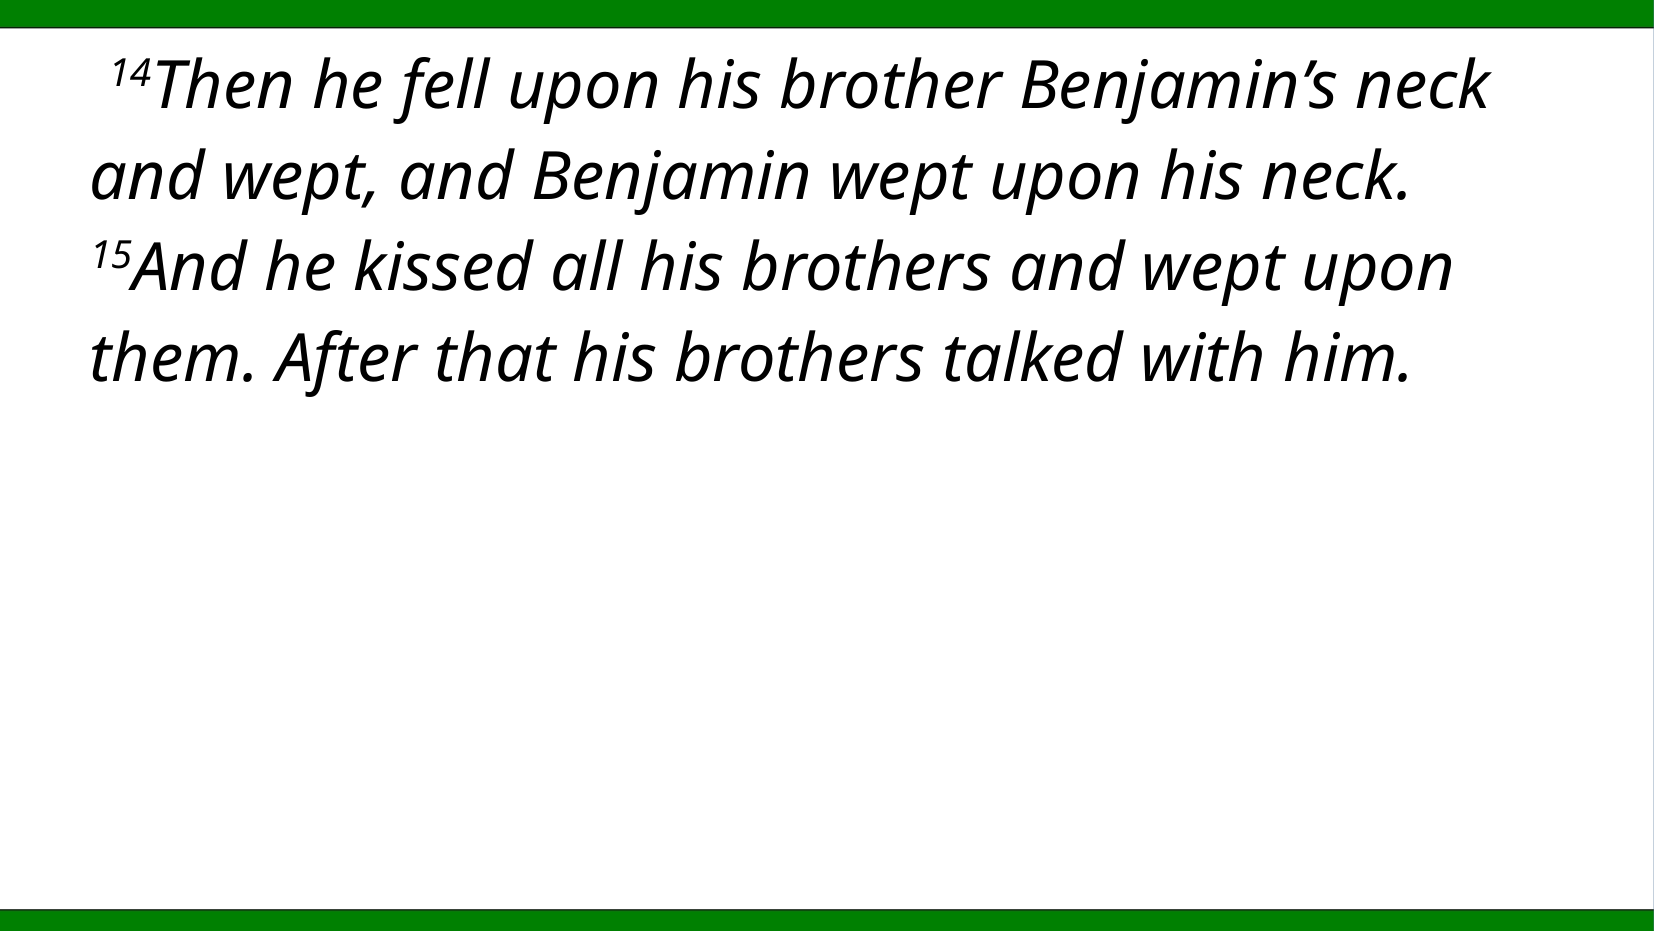

14Then he fell upon his brother Benjamin’s neck and wept, and Benjamin wept upon his neck. 15And he kissed all his brothers and wept upon them. After that his brothers talked with him.